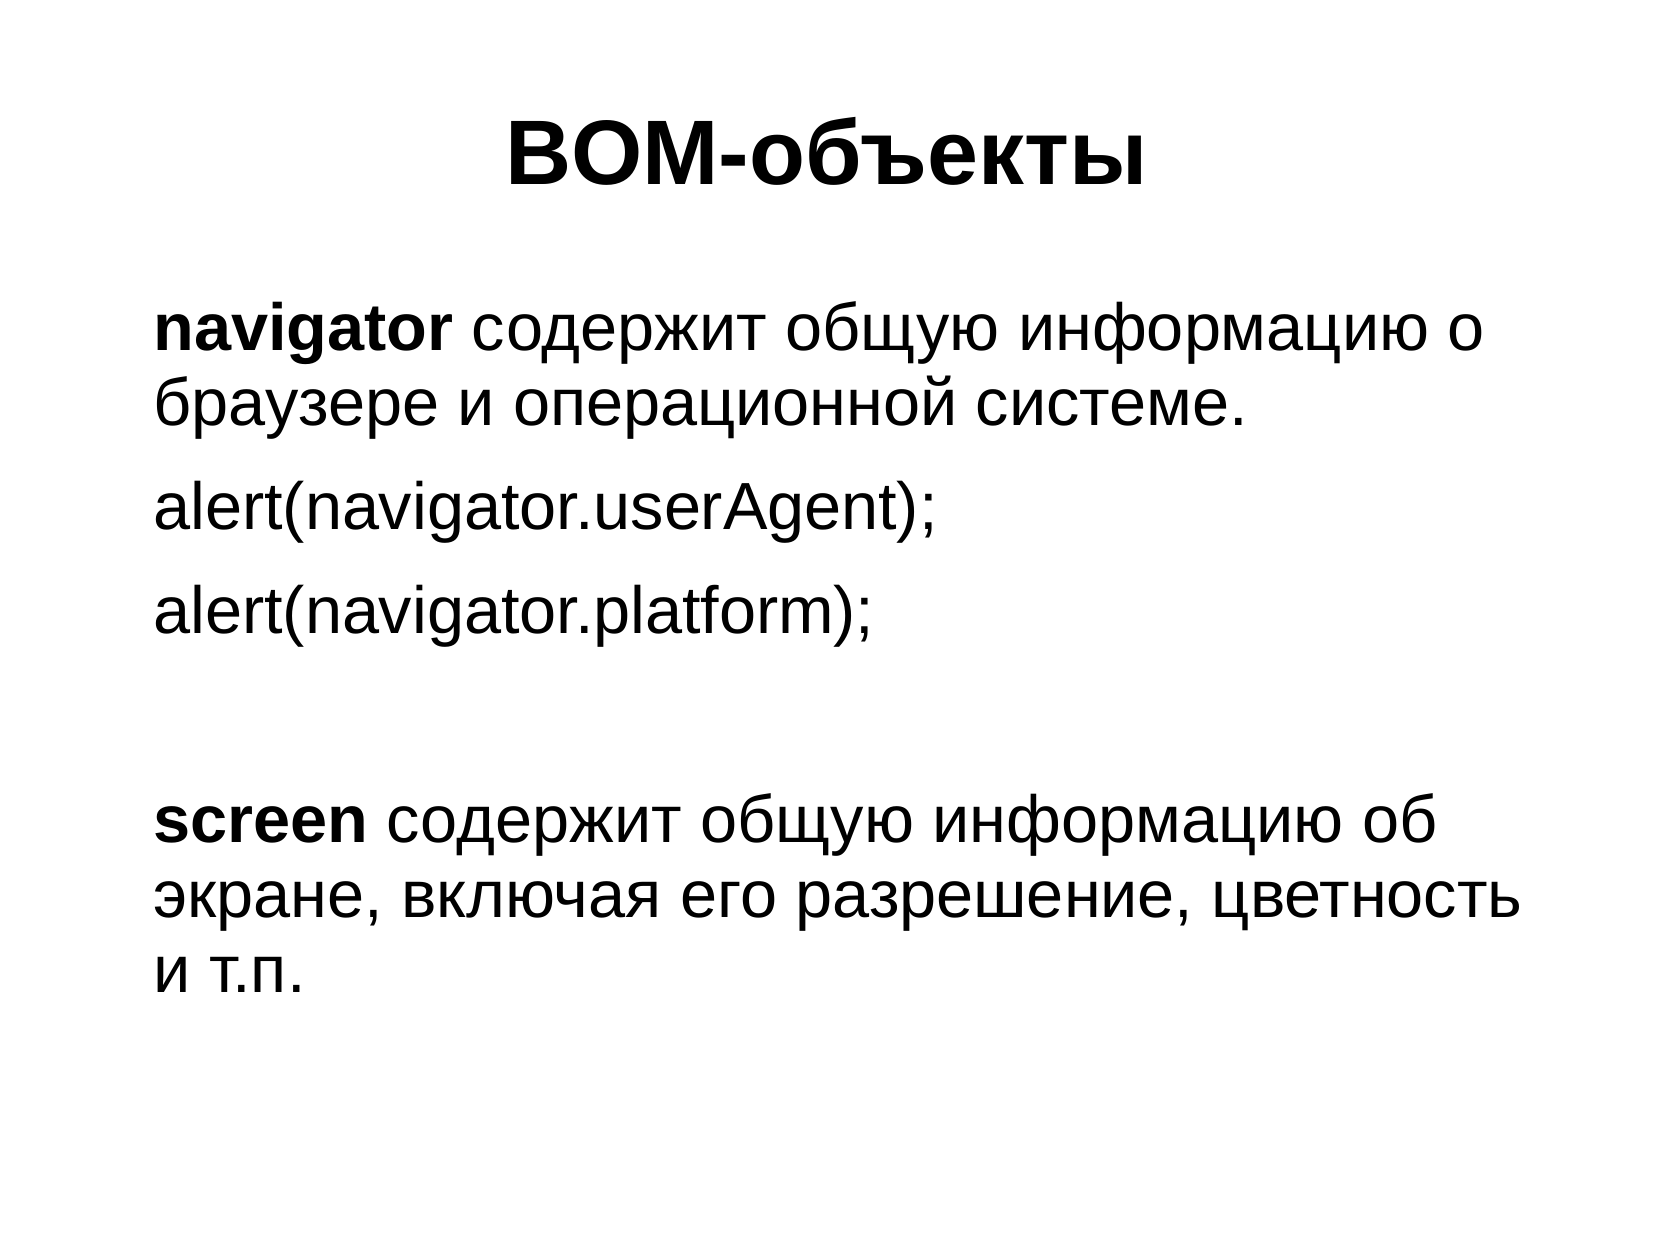

# BOM-объекты
navigator содержит общую информацию о браузере и операционной системе.
alert(navigator.userAgent);
alert(navigator.platform);
screen содержит общую информацию об экране, включая его разрешение, цветность и т.п.